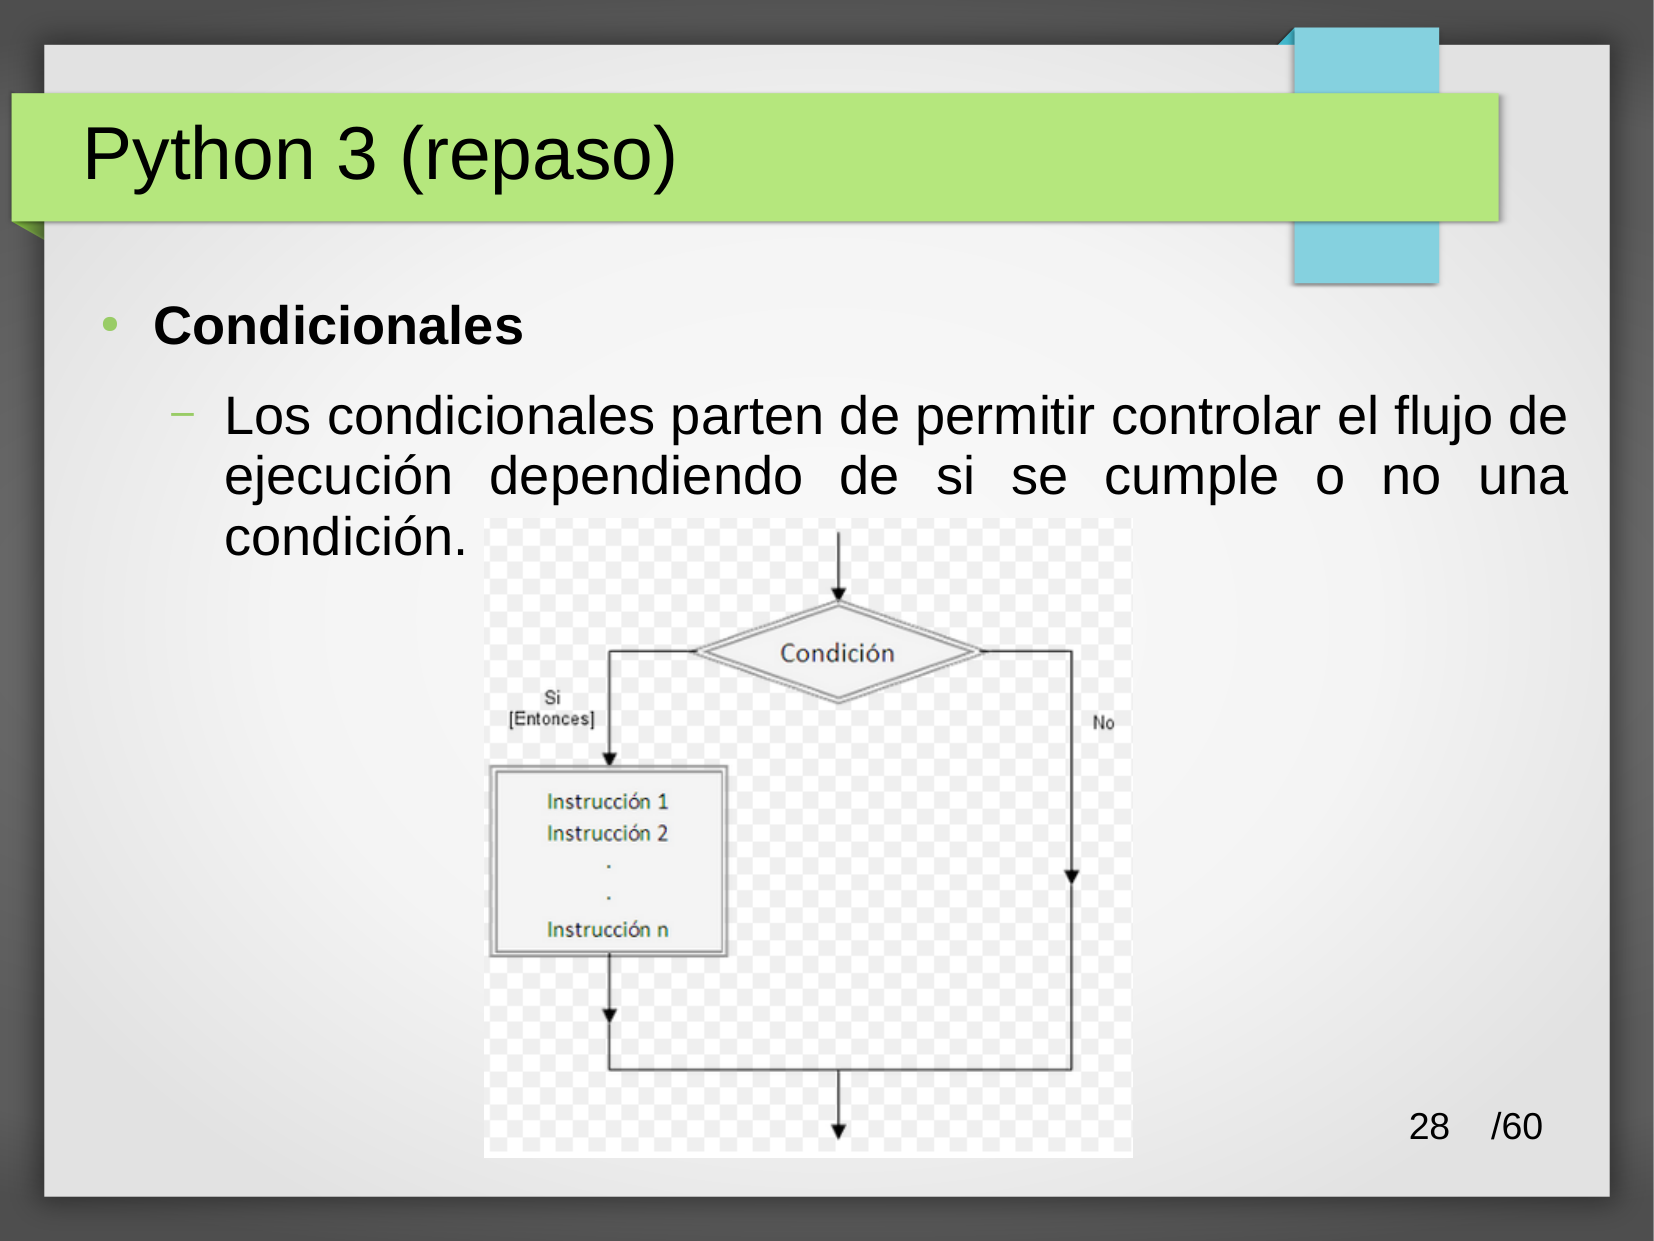

# Python 3 (repaso)
Condicionales
Los condicionales parten de permitir controlar el flujo de ejecución dependiendo de si se cumple o no una condición.
/60